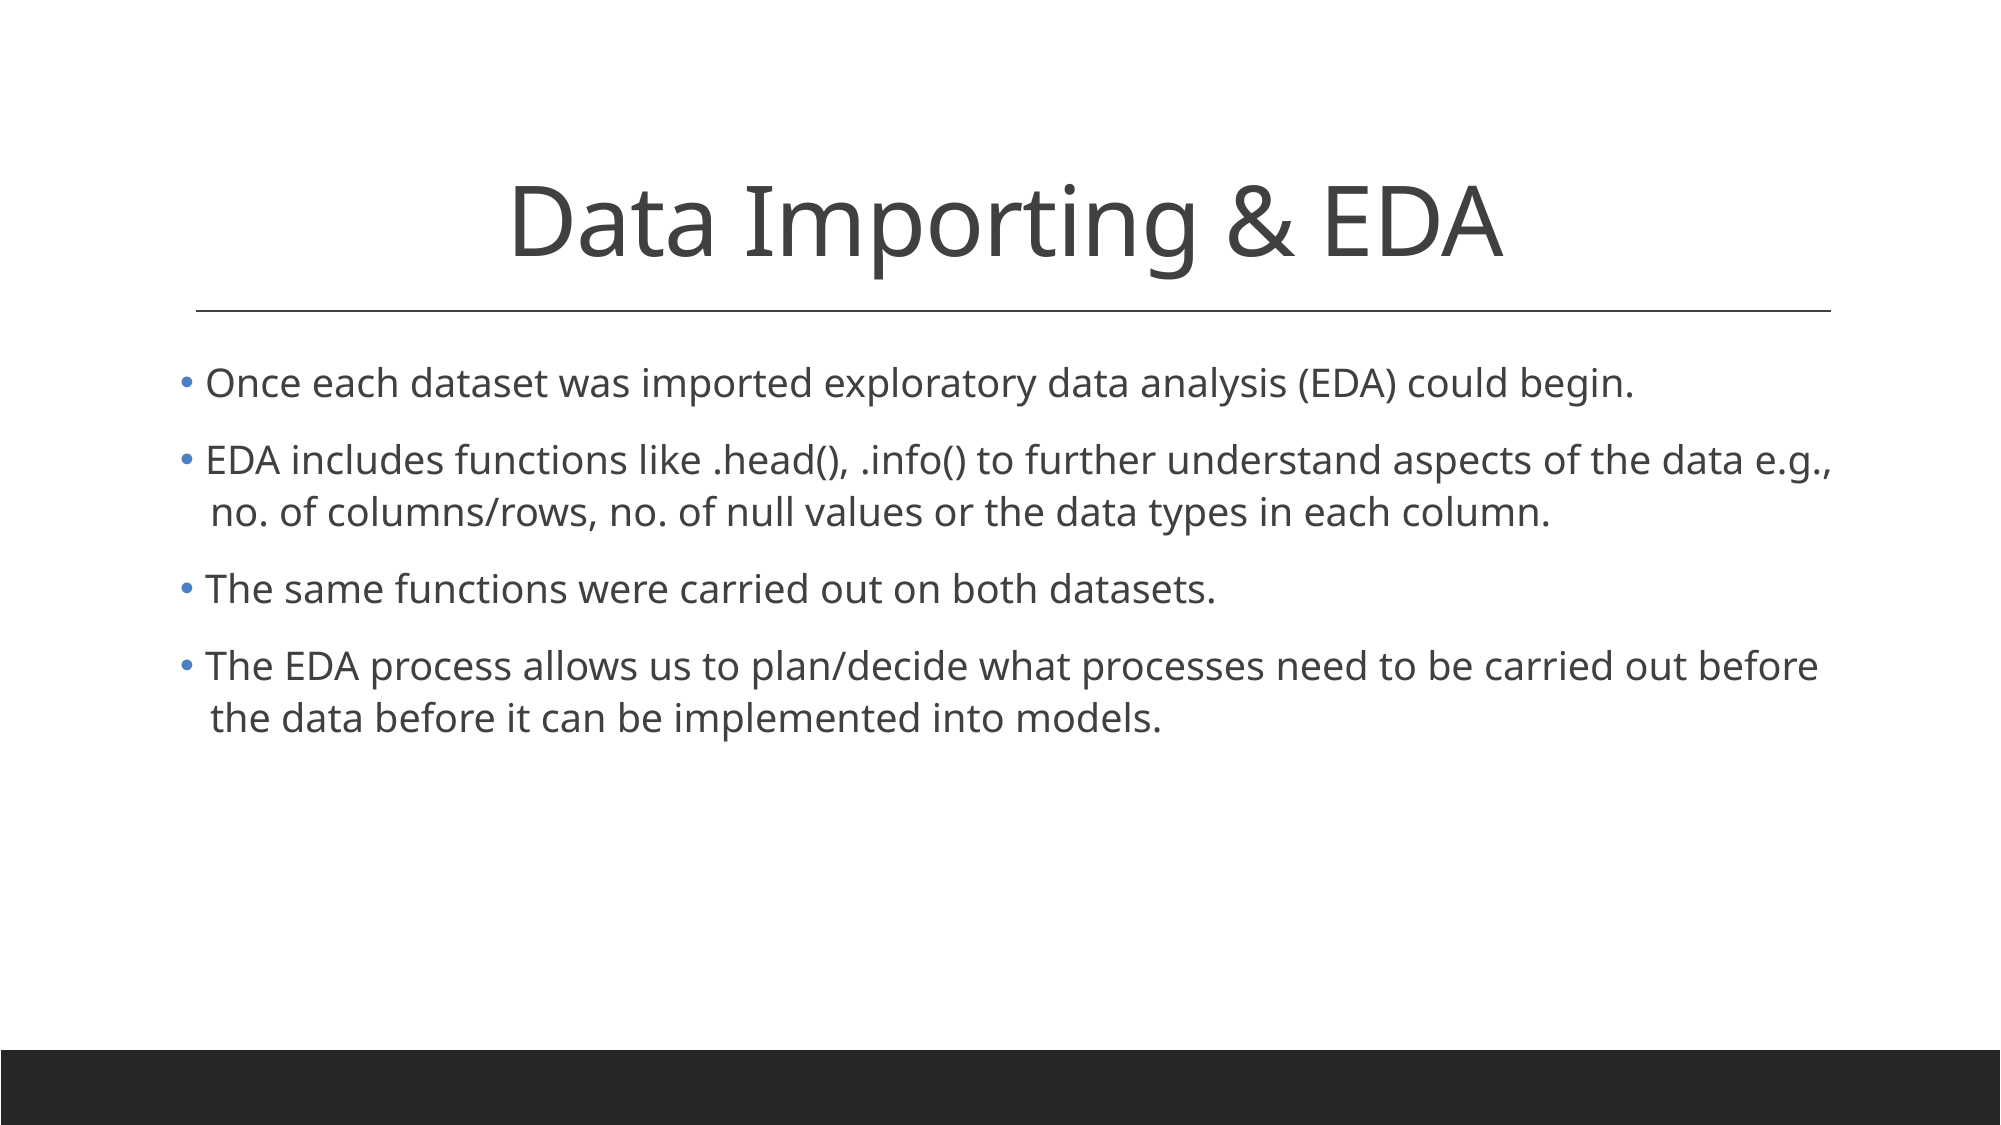

# Data Importing & EDA
 Once each dataset was imported exploratory data analysis (EDA) could begin.
 EDA includes functions like .head(), .info() to further understand aspects of the data e.g., no. of columns/rows, no. of null values or the data types in each column.
 The same functions were carried out on both datasets.
 The EDA process allows us to plan/decide what processes need to be carried out before the data before it can be implemented into models.